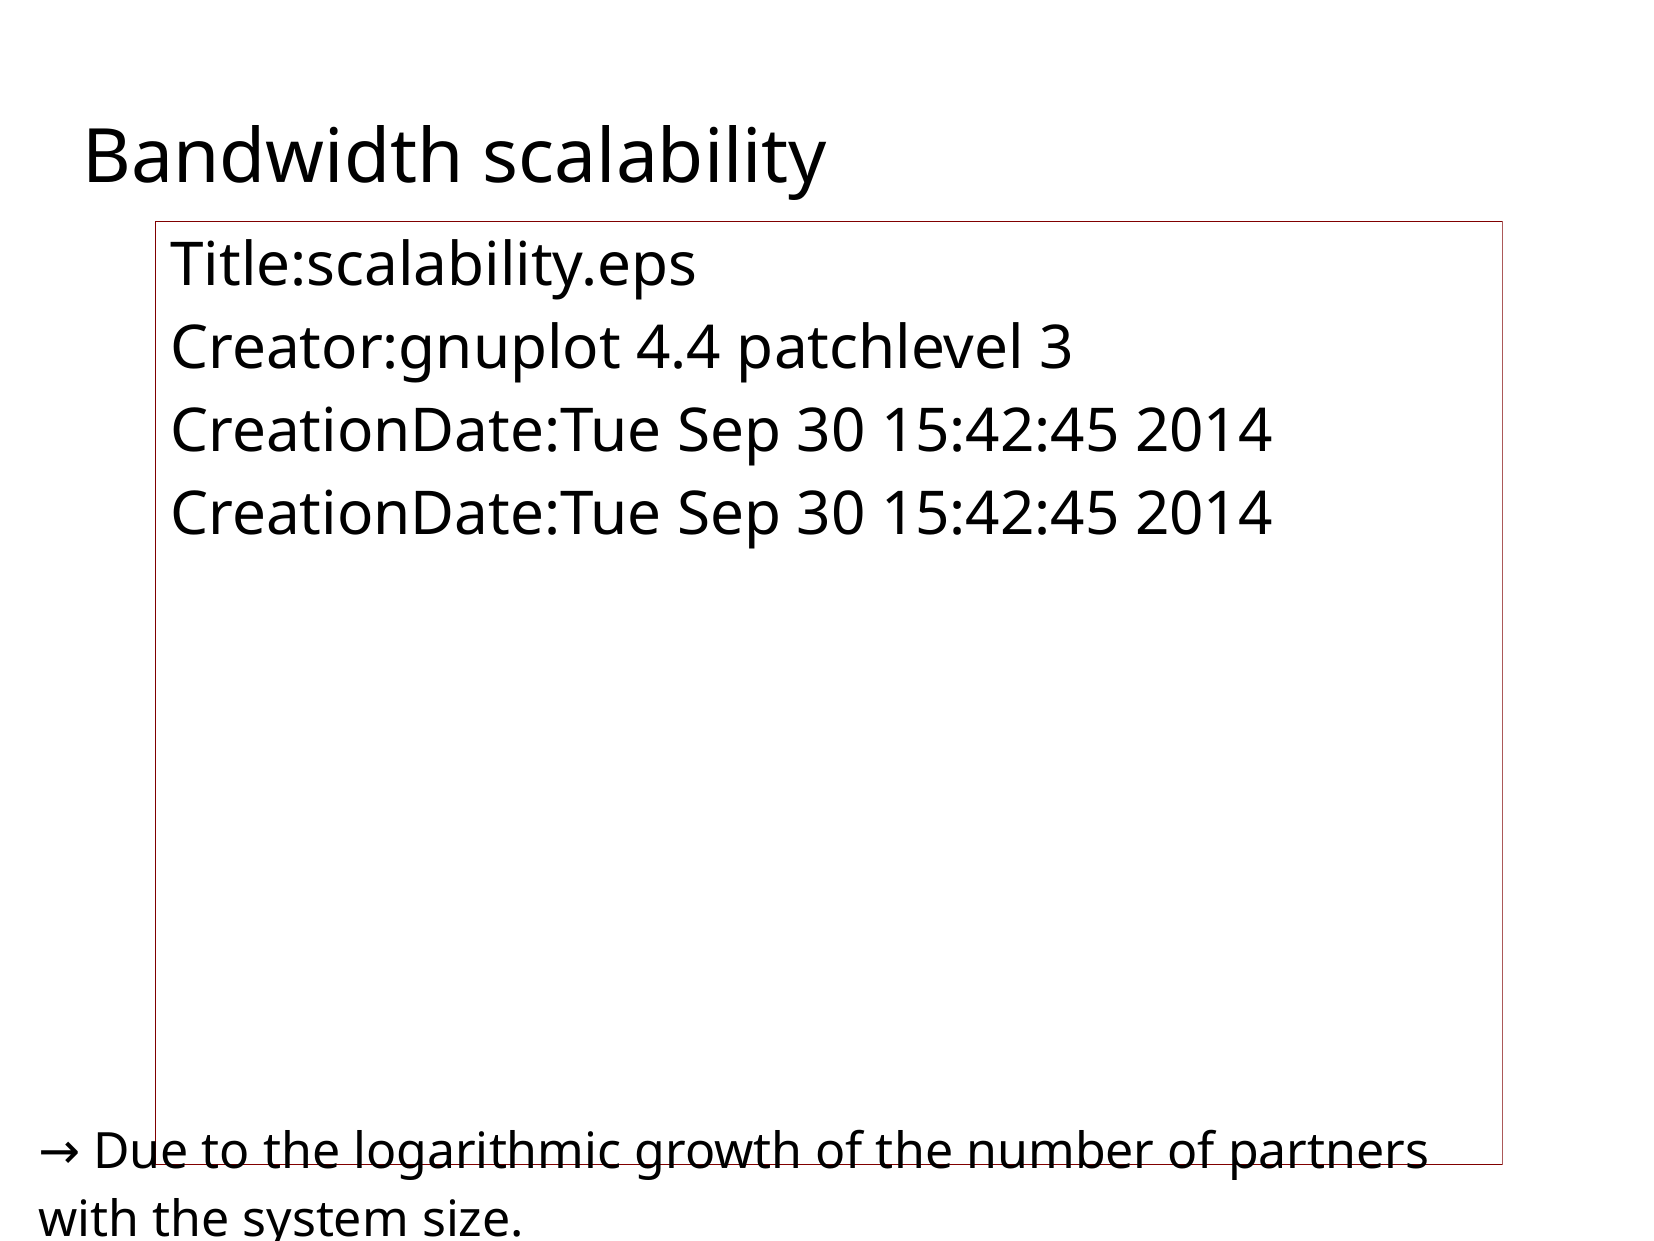

# Bandwidth scalability
→ Due to the logarithmic growth of the number of partners with the system size.